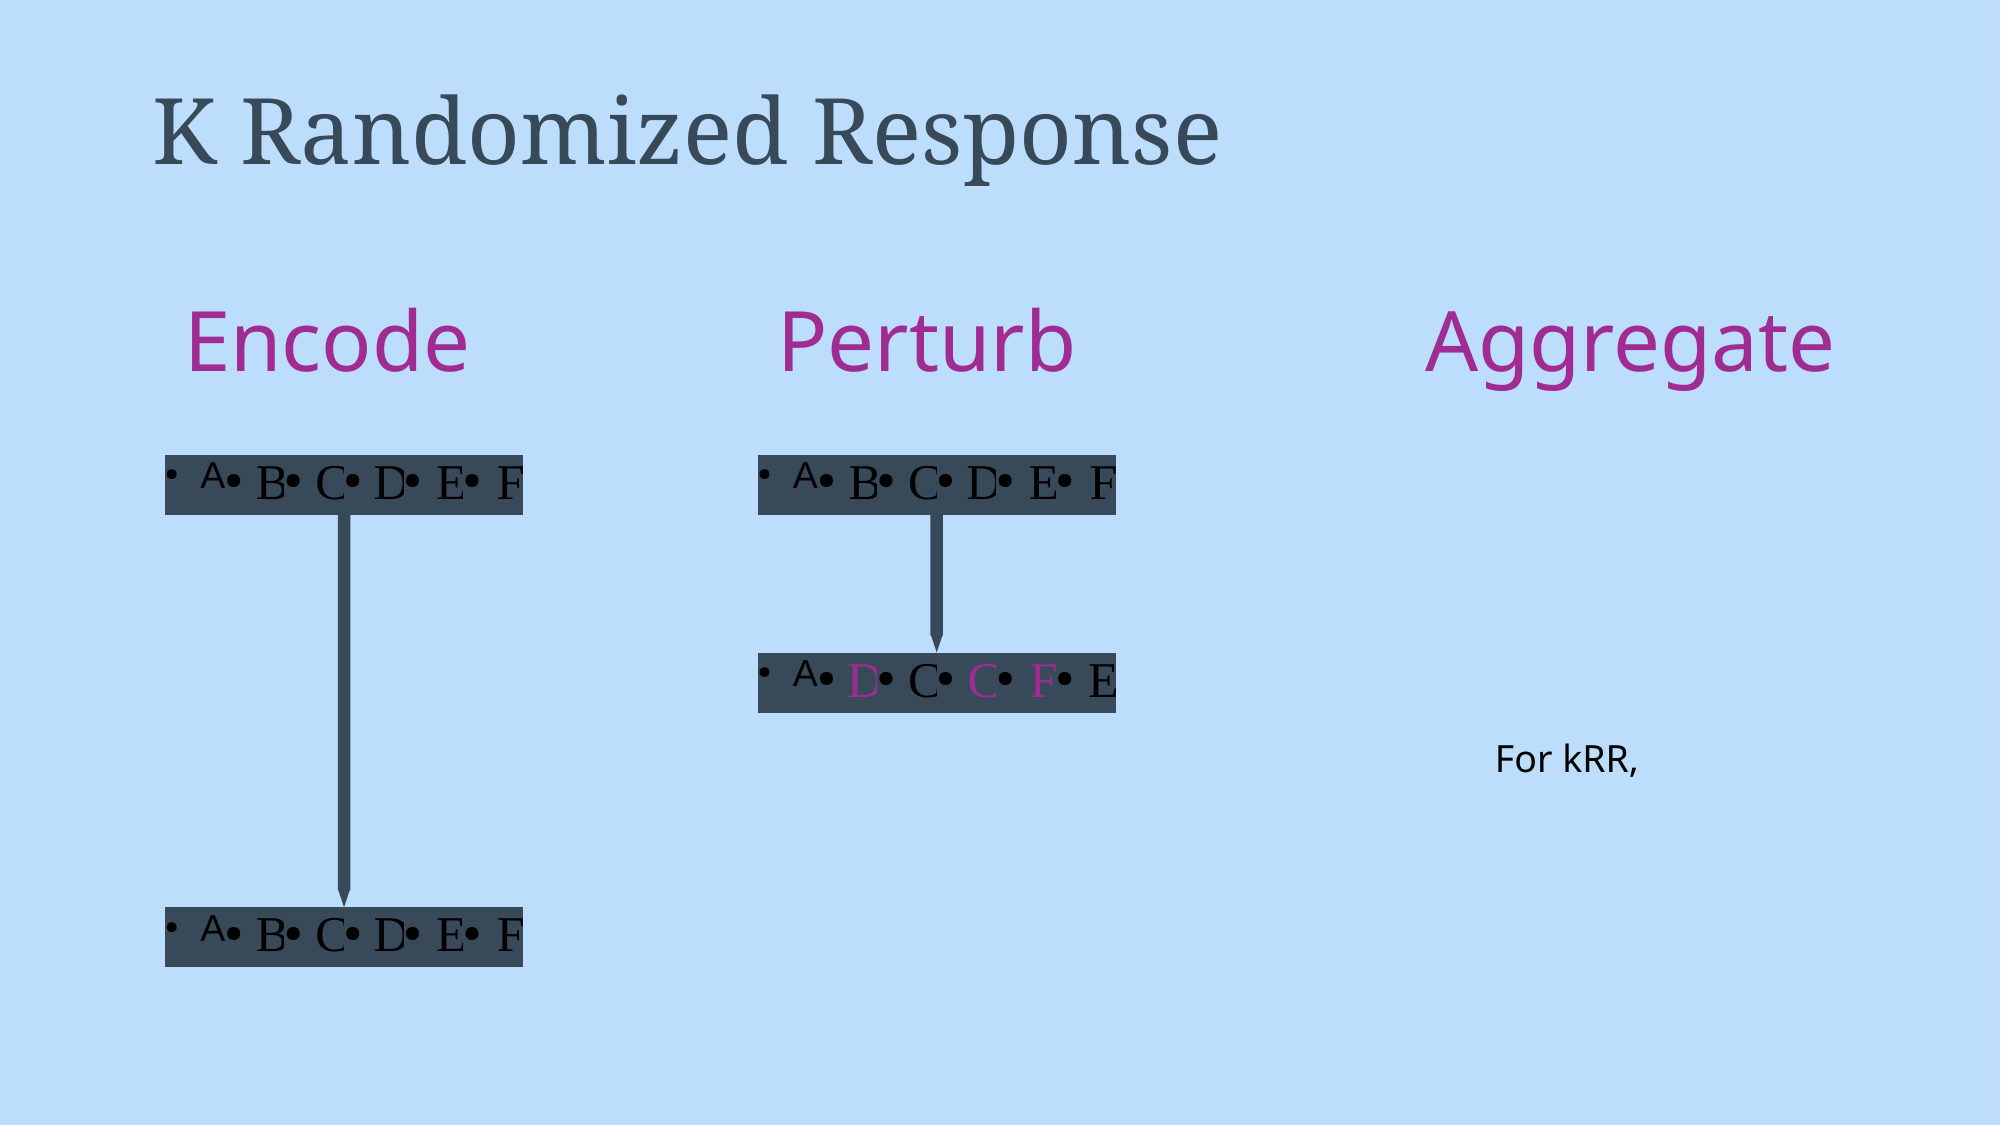

# K Randomized Response
Encode
Perturb
Aggregate
| A | B | C | D | E | F |
| --- | --- | --- | --- | --- | --- |
| A | B | C | D | E | F |
| --- | --- | --- | --- | --- | --- |
| A | D | C | C | F | E |
| --- | --- | --- | --- | --- | --- |
For kRR,
| A | B | C | D | E | F |
| --- | --- | --- | --- | --- | --- |